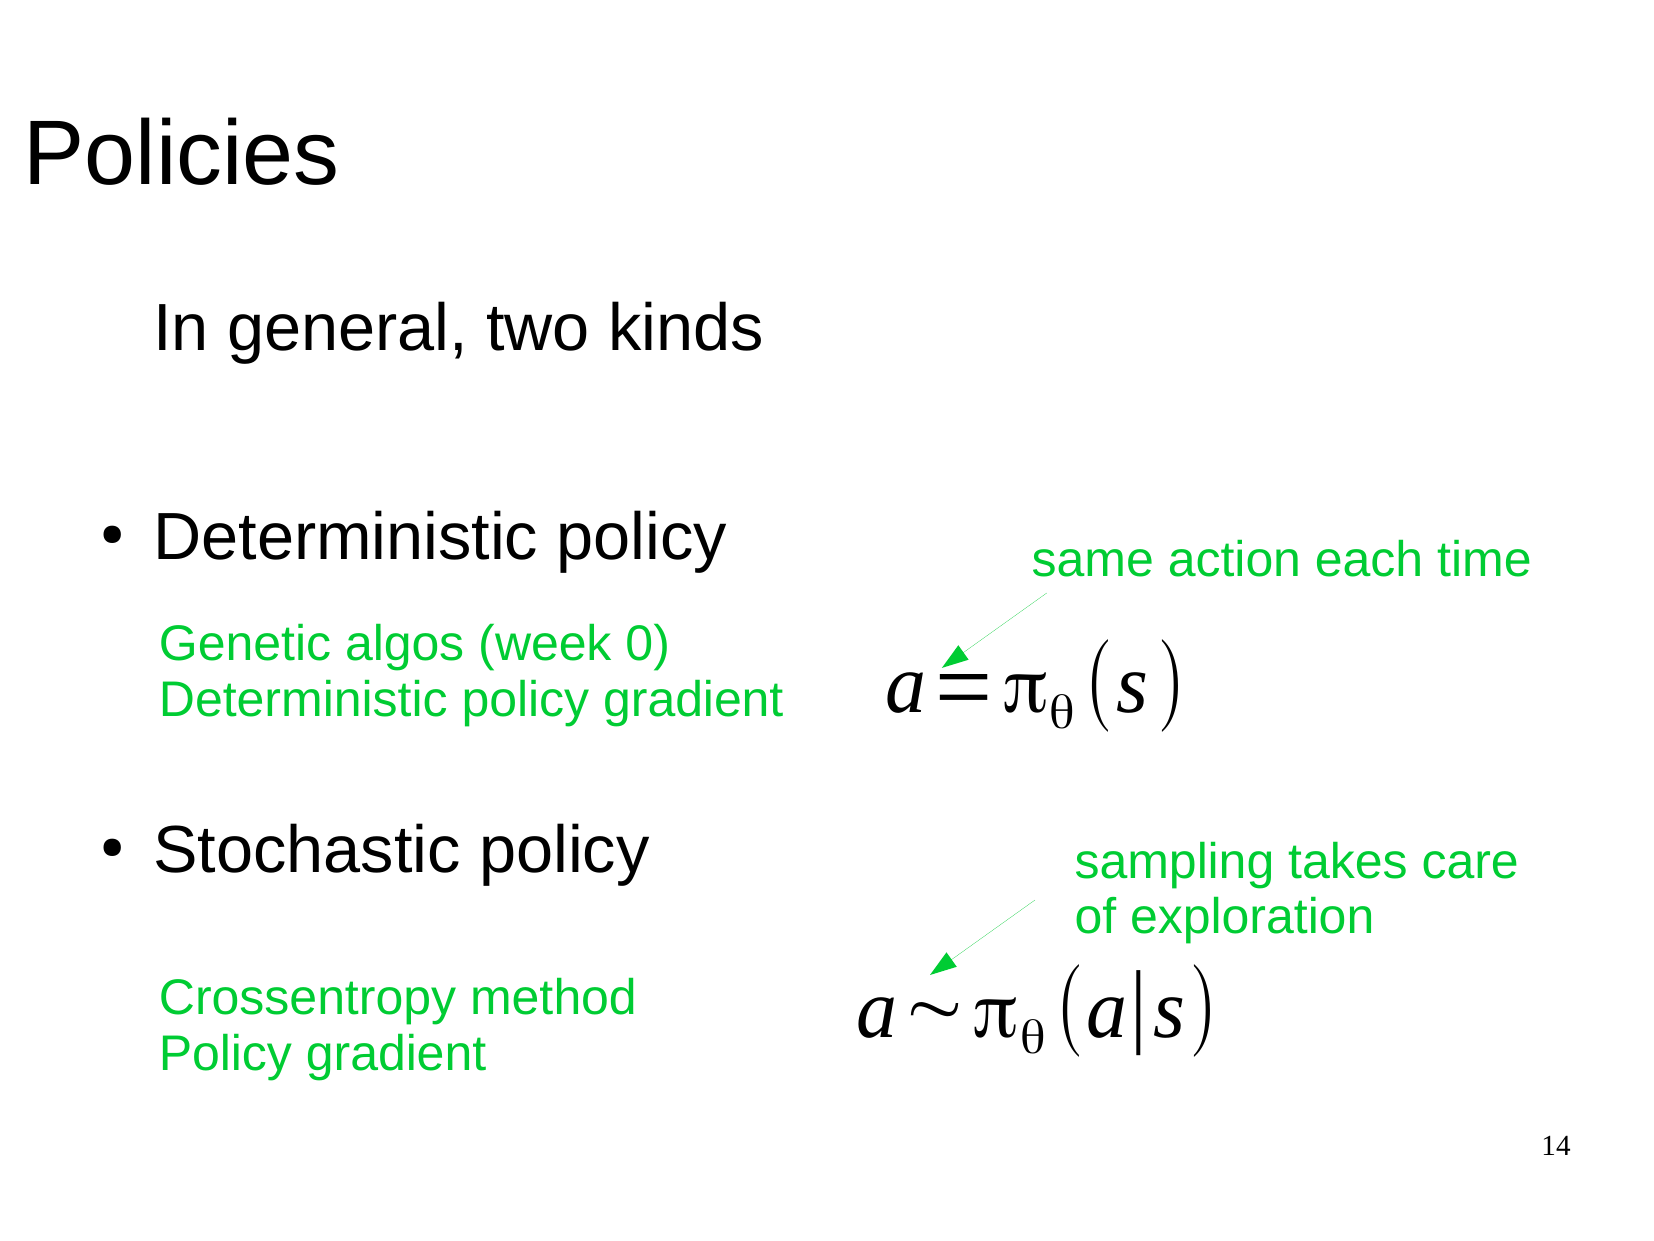

# Policies
In general, two kinds
Deterministic policy
Stochastic policy
 same action each time
Genetic algos (week 0)
Deterministic policy gradient
sampling takes care
of exploration
Crossentropy method
Policy gradient
14